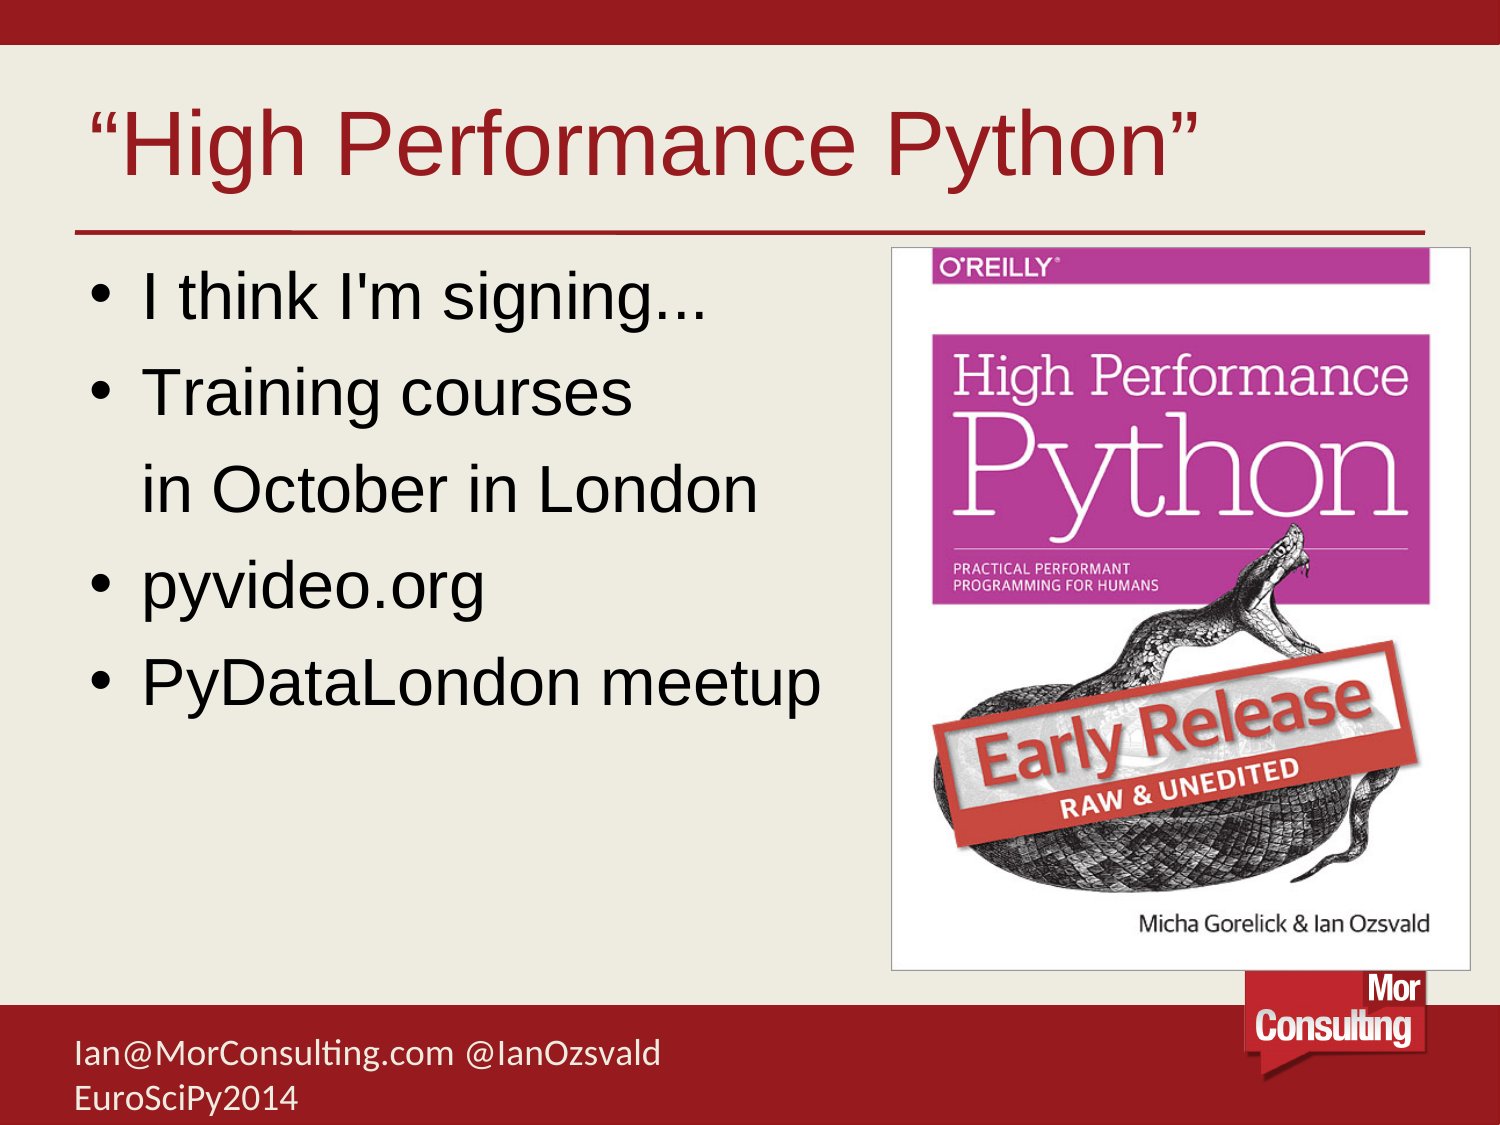

“High Performance Python”
I think I'm signing...
Training courses
in October in London
pyvideo.org
PyDataLondon meetup